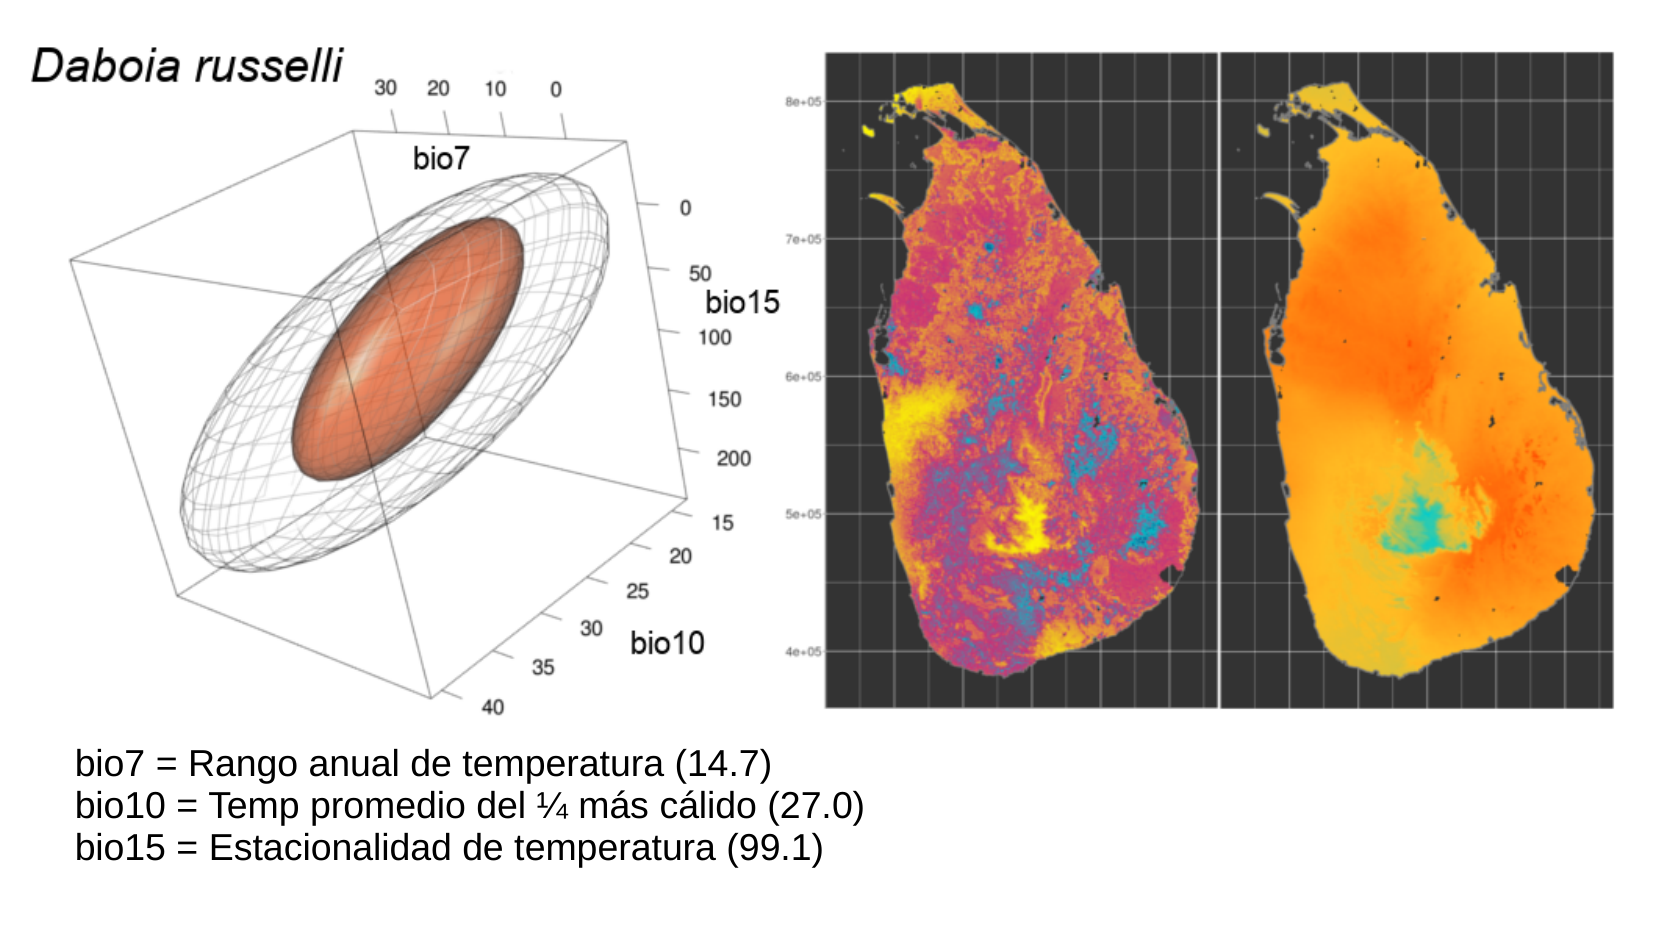

bio7 = Rango anual de temperatura (14.7)
bio10 = Temp promedio del ¼ más cálido (27.0)
bio15 = Estacionalidad de temperatura (99.1)